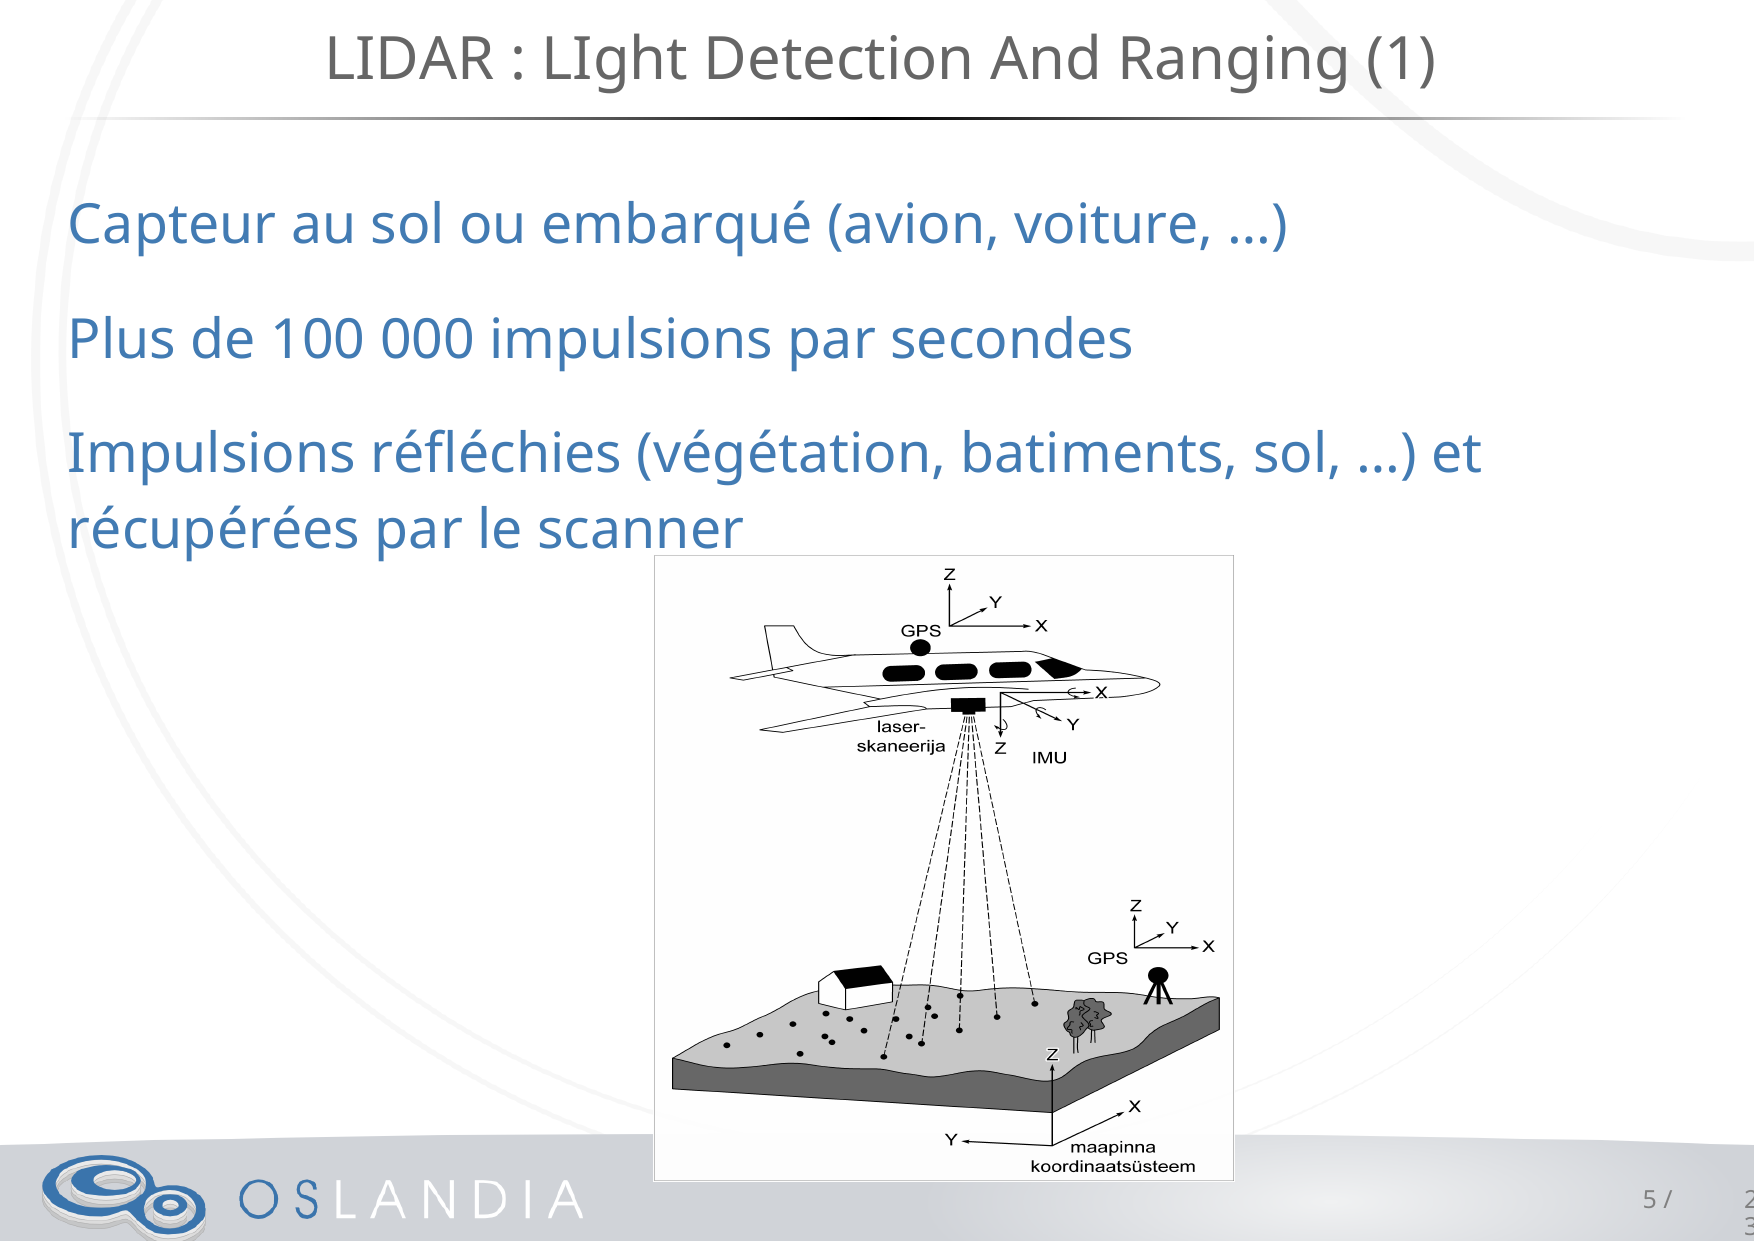

# LIDAR : LIght Detection And Ranging (1)
Capteur au sol ou embarqué (avion, voiture, …)
Plus de 100 000 impulsions par secondes
Impulsions réfléchies (végétation, batiments, sol, …) et récupérées par le scanner